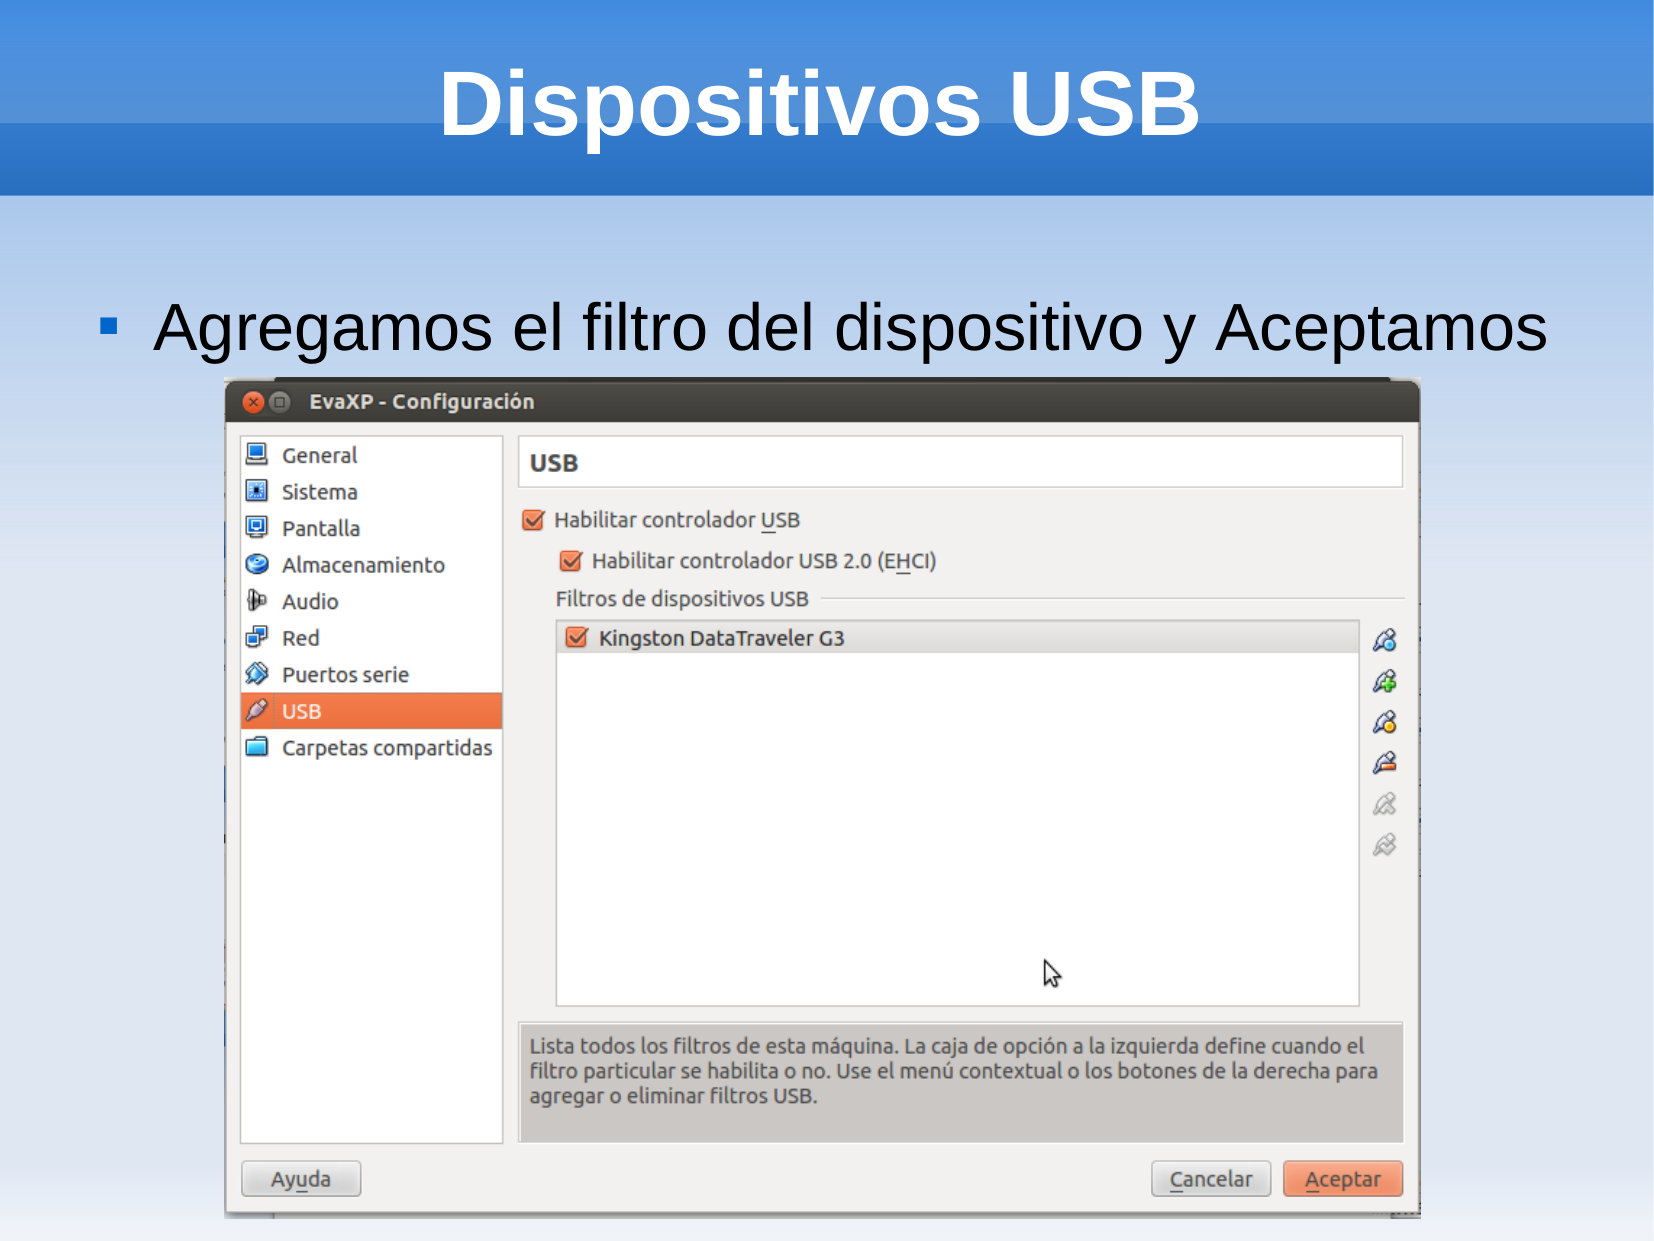

# Dispositivos USB
Agregamos el filtro del dispositivo y Aceptamos